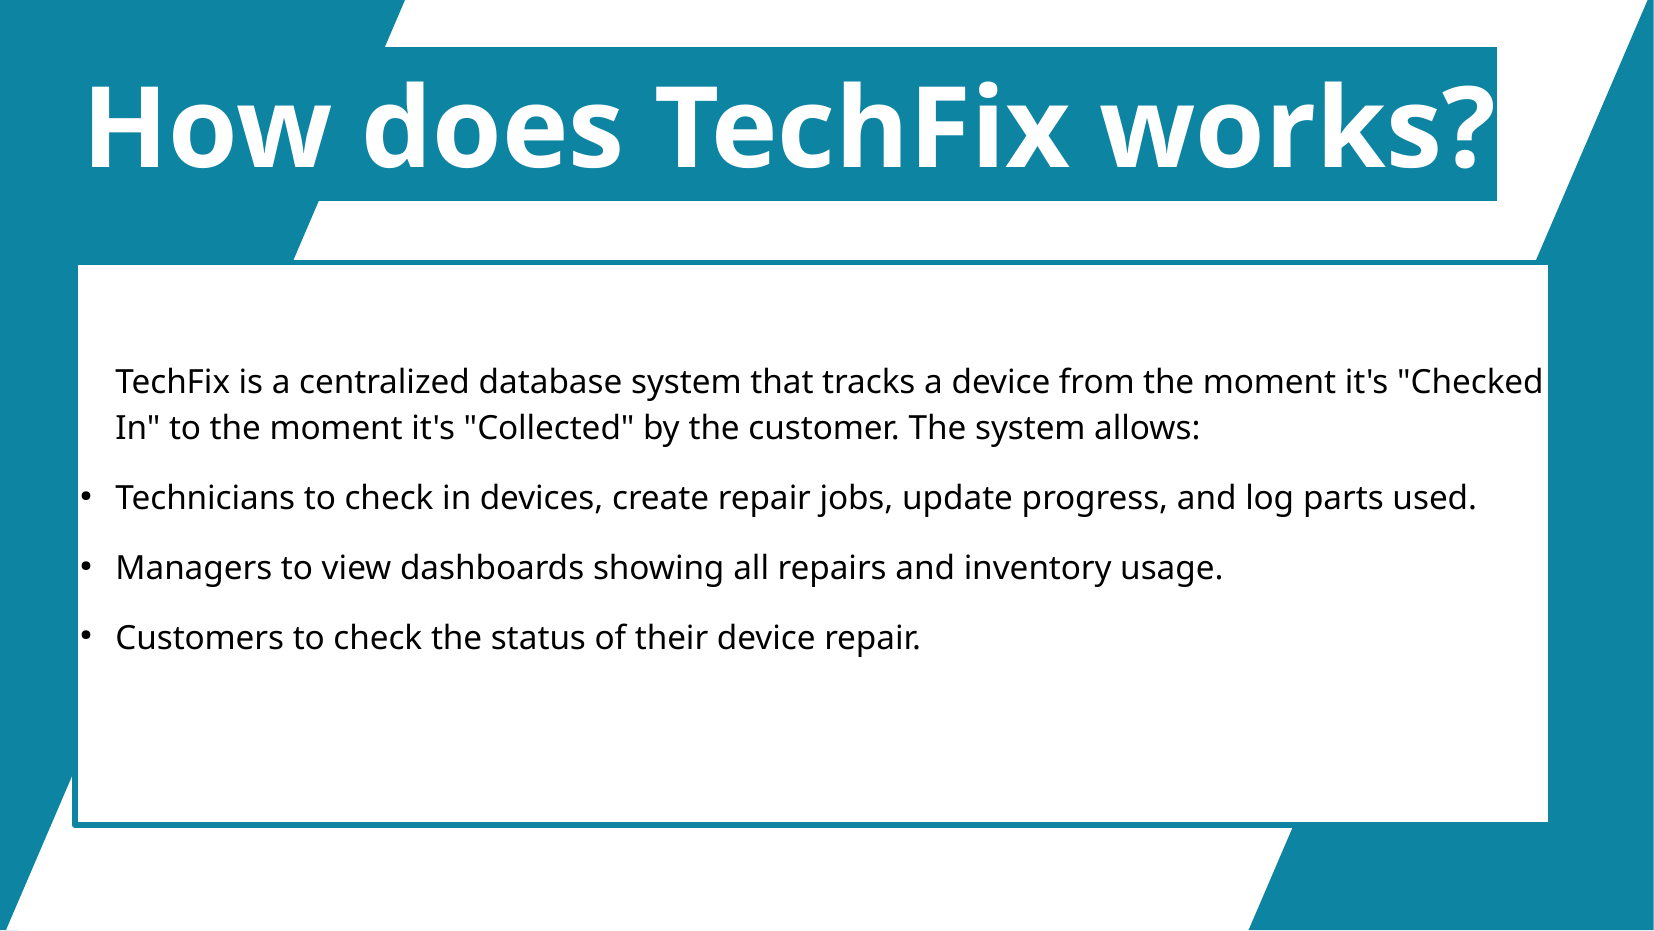

# How does TechFix works?
TechFix is a centralized database system that tracks a device from the moment it's "Checked In" to the moment it's "Collected" by the customer. The system allows:
Technicians to check in devices, create repair jobs, update progress, and log parts used.
Managers to view dashboards showing all repairs and inventory usage.
Customers to check the status of their device repair.